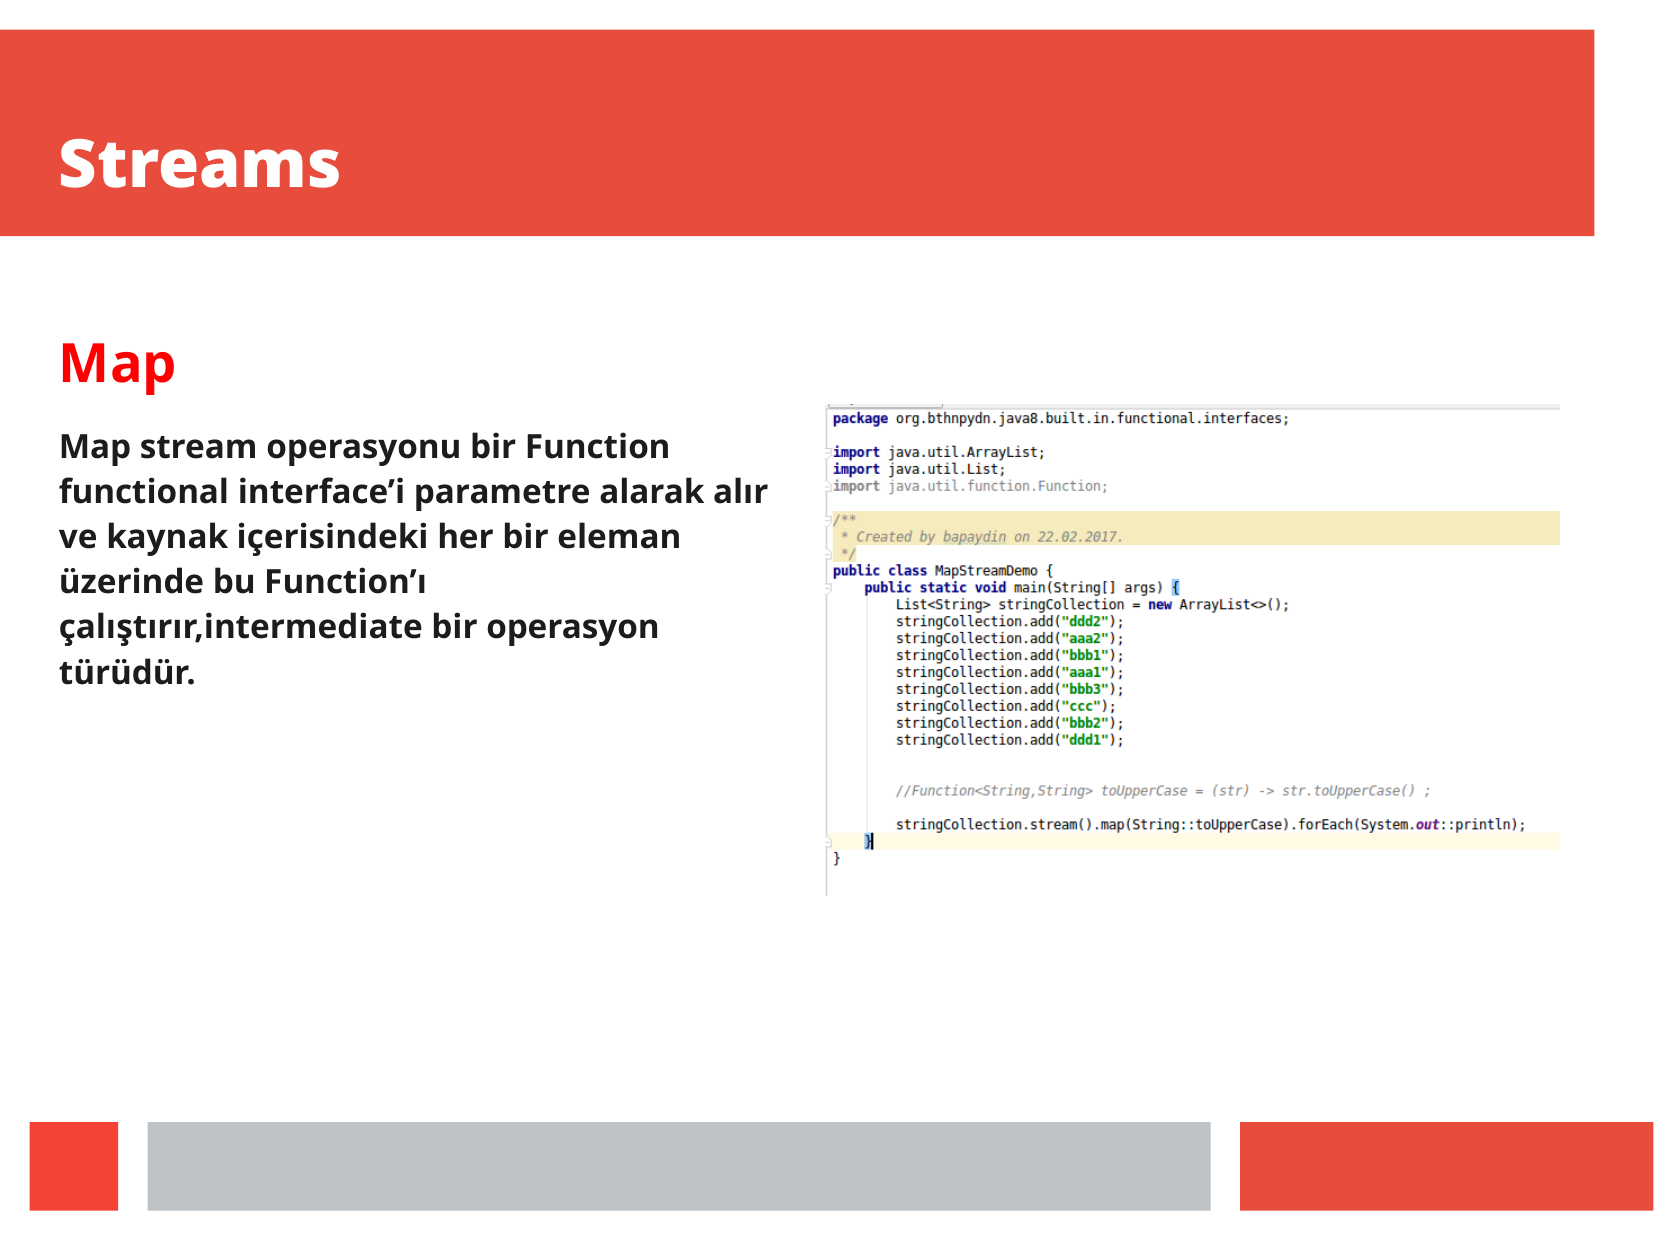

# Streams
Map
Map stream operasyonu bir Function functional interface’i parametre alarak alır ve kaynak içerisindeki her bir eleman üzerinde bu Function’ı çalıştırır,intermediate bir operasyon türüdür.